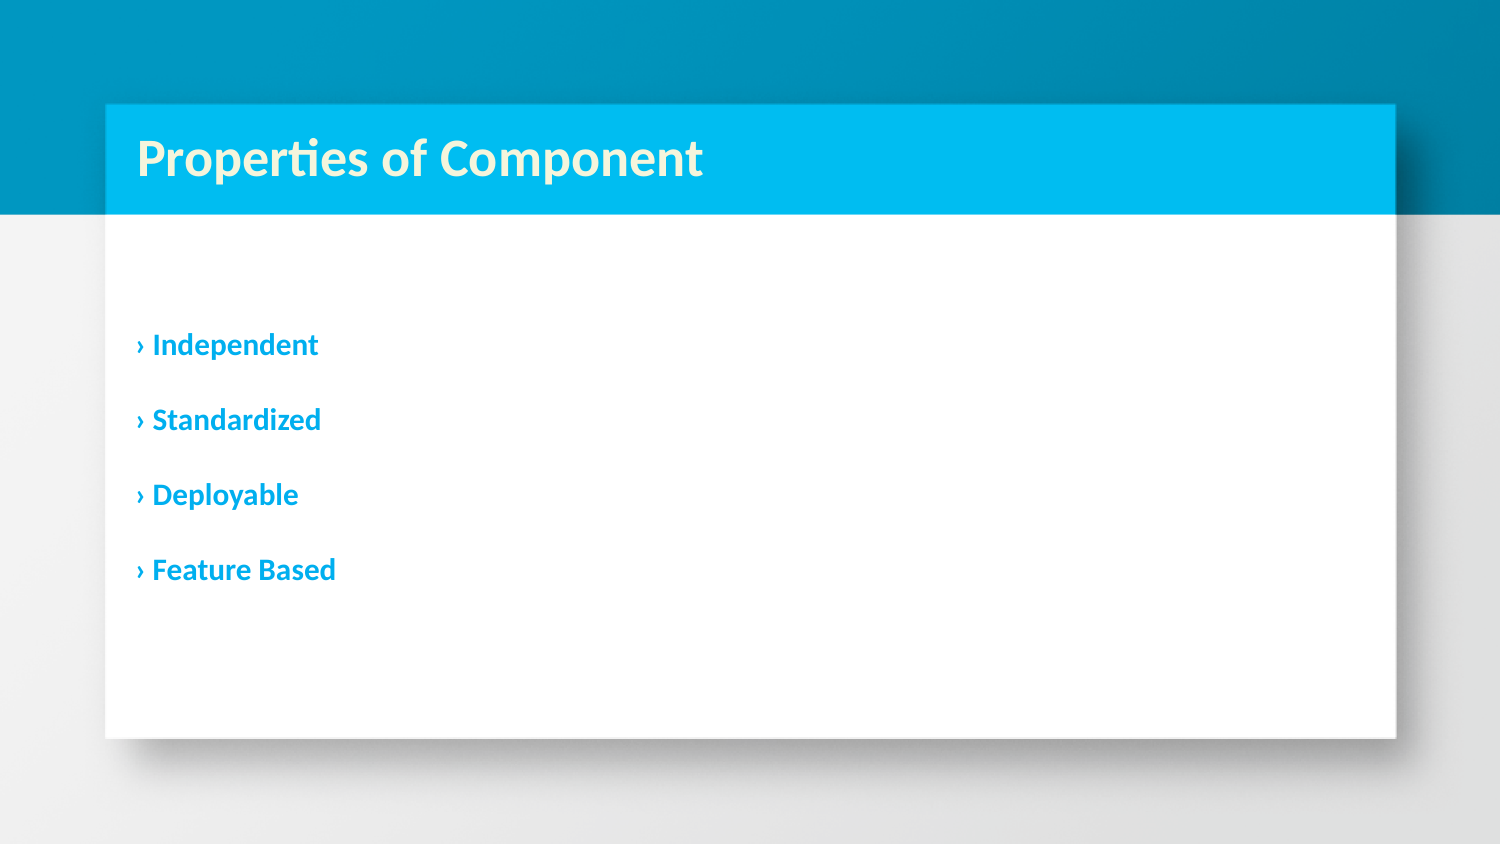

# Properties of Component
› Independent
› Standardized
› Deployable
› Feature Based